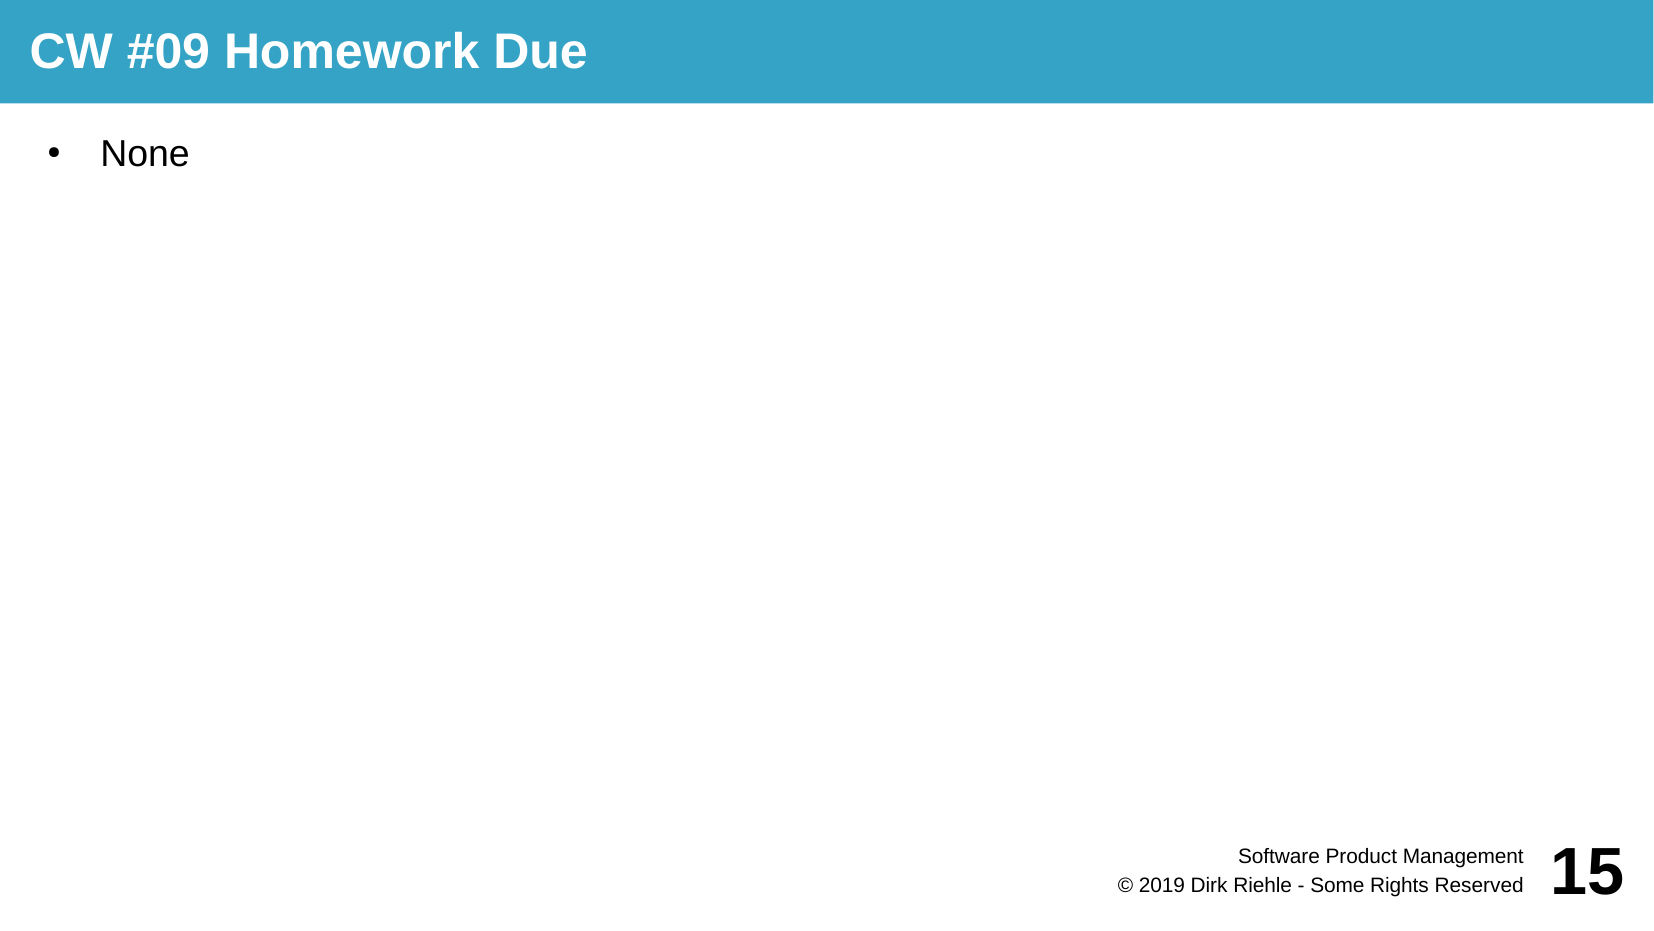

# CW #09 Homework Due
None
Software Product Management
15
© 2019 Dirk Riehle - Some Rights Reserved